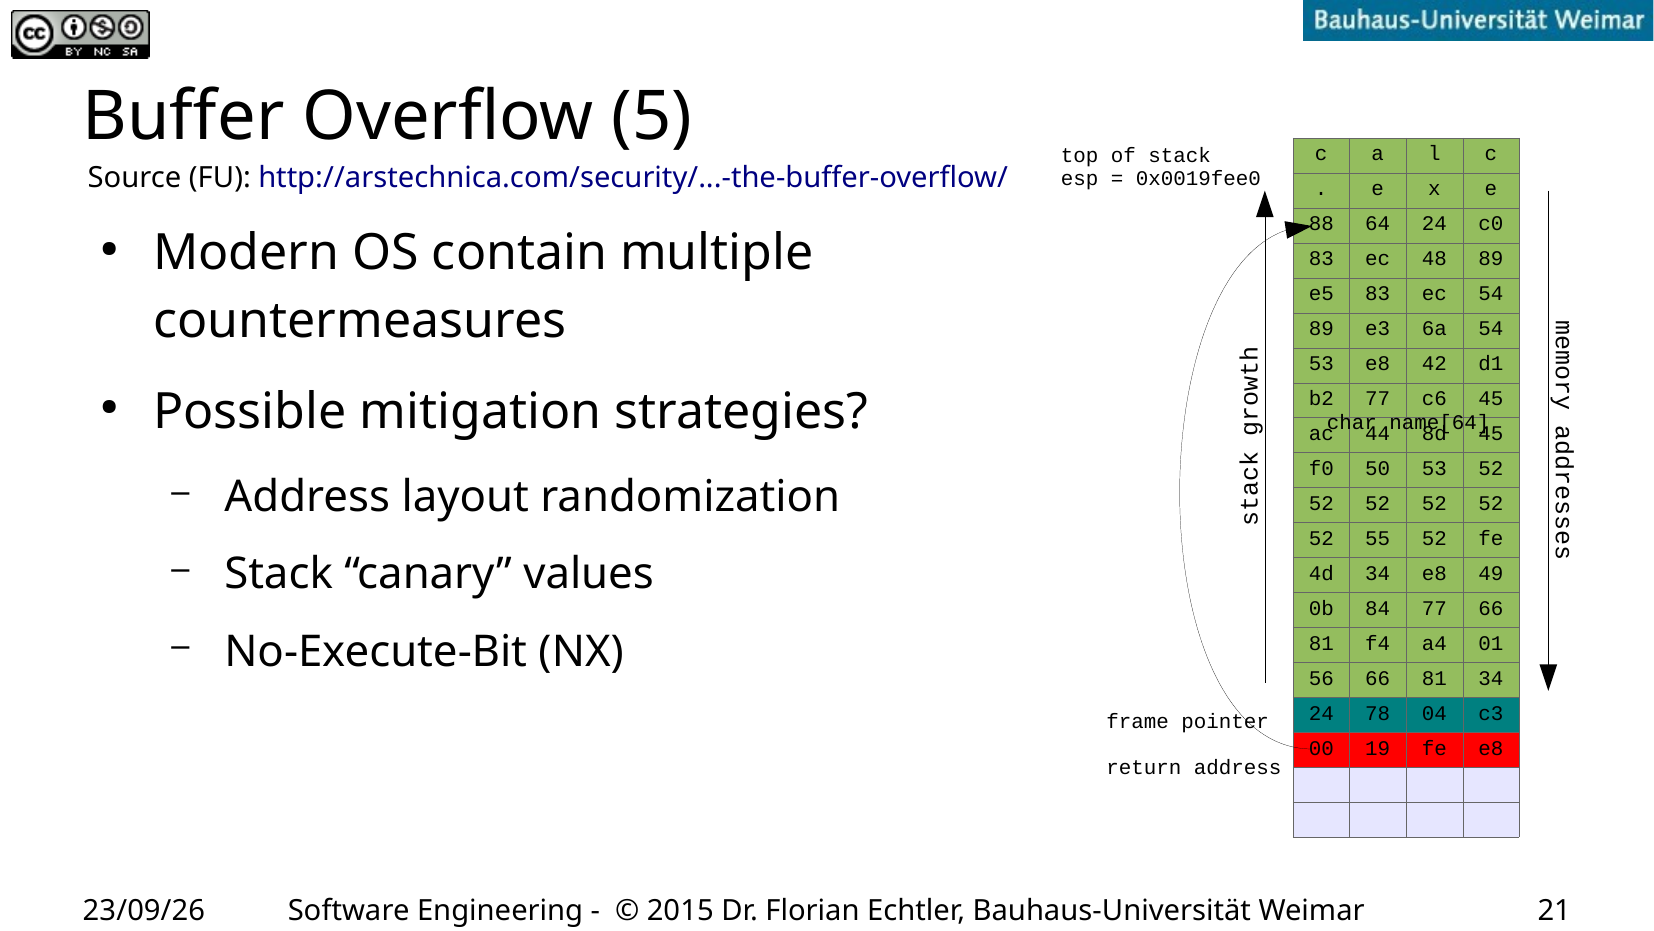

# Buffer Overflow (5)
top of stack
esp = 0x0019fee0
| c | a | l | c |
| --- | --- | --- | --- |
| . | e | x | e |
| 88 | 64 | 24 | c0 |
| 83 | ec | 48 | 89 |
| e5 | 83 | ec | 54 |
| 89 | e3 | 6a | 54 |
| 53 | e8 | 42 | d1 |
| b2 | 77 | c6 | 45 |
| ac | 44 | 8d | 45 |
| f0 | 50 | 53 | 52 |
| 52 | 52 | 52 | 52 |
| 52 | 55 | 52 | fe |
| 4d | 34 | e8 | 49 |
| 0b | 84 | 77 | 66 |
| 81 | f4 | a4 | 01 |
| 56 | 66 | 81 | 34 |
| 24 | 78 | 04 | c3 |
| 00 | 19 | fe | e8 |
| | | | |
| | | | |
stack growth
memory addresses
char name[64]
frame pointer
return address
Source (FU): http://arstechnica.com/security/...-the-buffer-overflow/
Modern OS contain multiple countermeasures
Possible mitigation strategies?
Address layout randomization
Stack “canary” values
No-Execute-Bit (NX)
Software Engineering - © 2015 Dr. Florian Echtler, Bauhaus-Universität Weimar
21